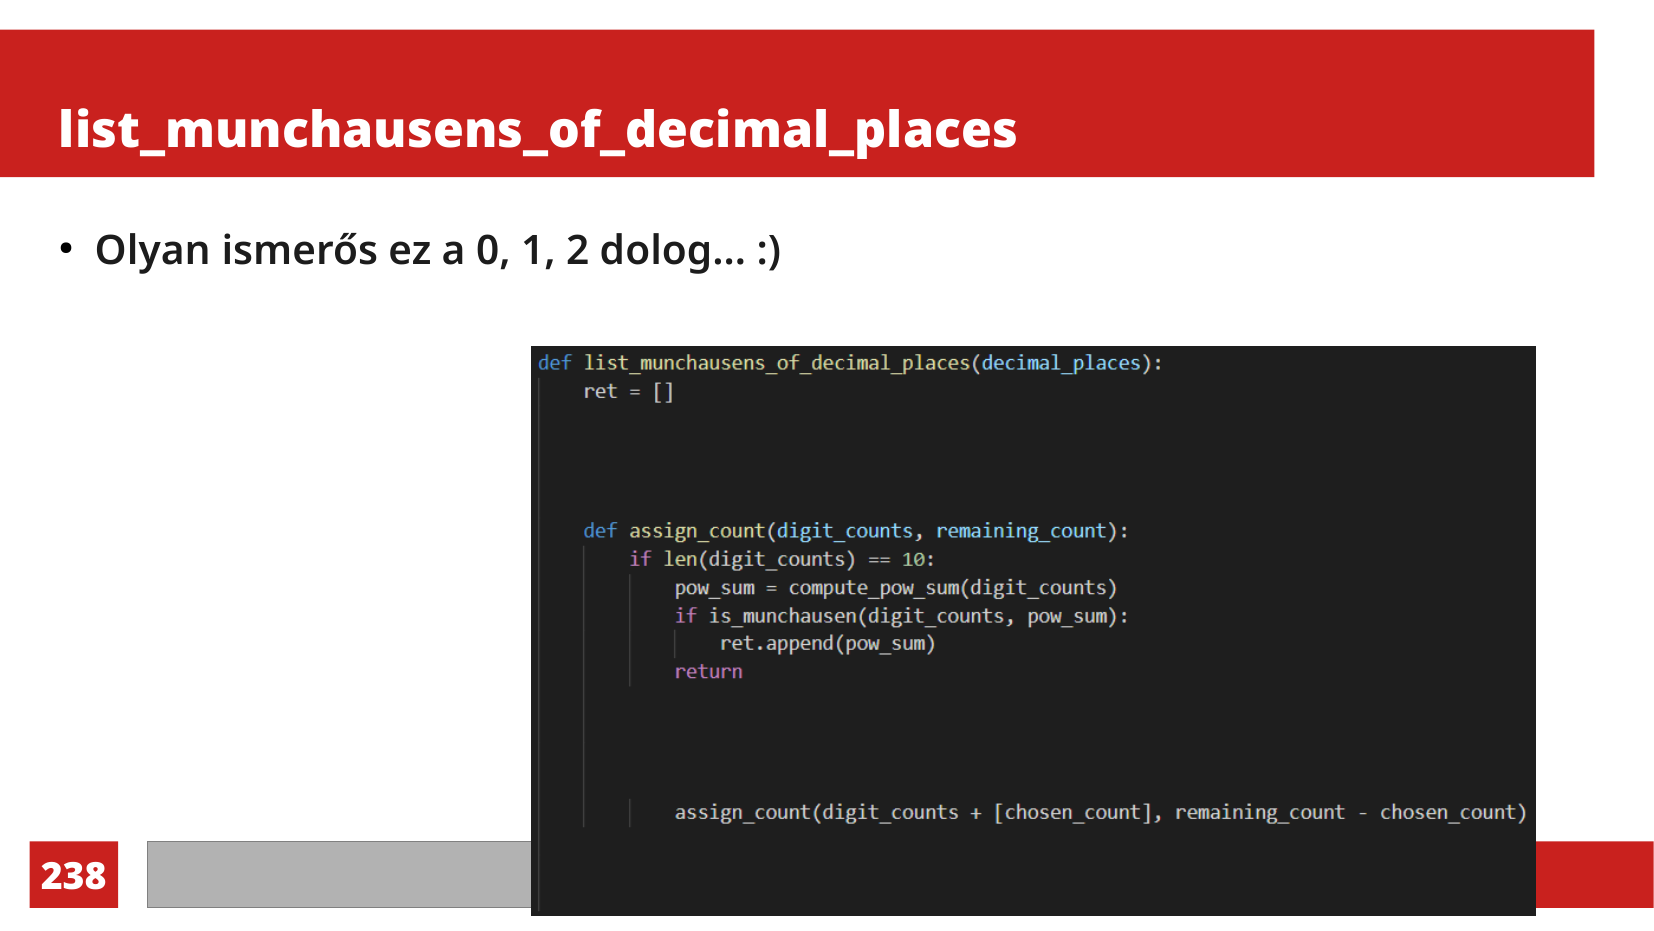

# list_munchausens_of_decimal_places
Olyan ismerős ez a 0, 1, 2 dolog… :)
238